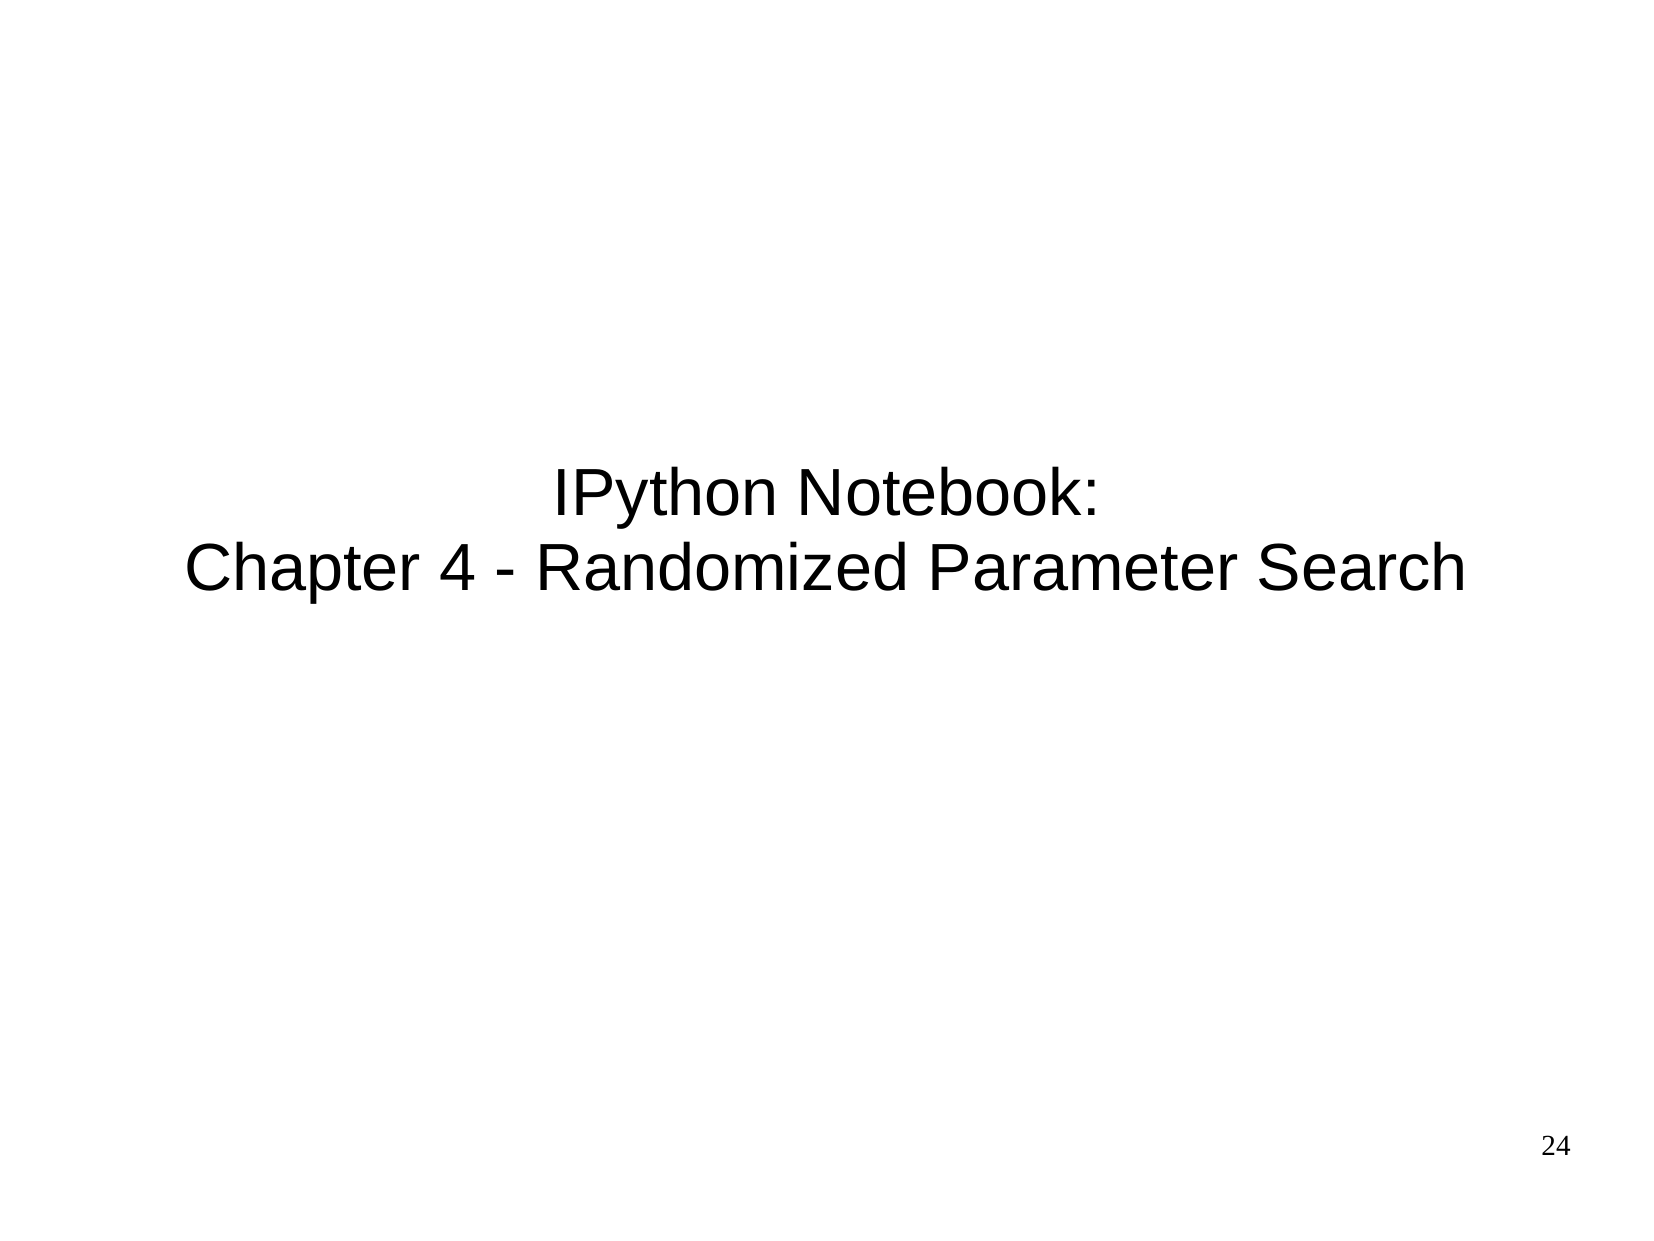

# IPython Notebook:
Chapter 4 - Randomized Parameter Search
24